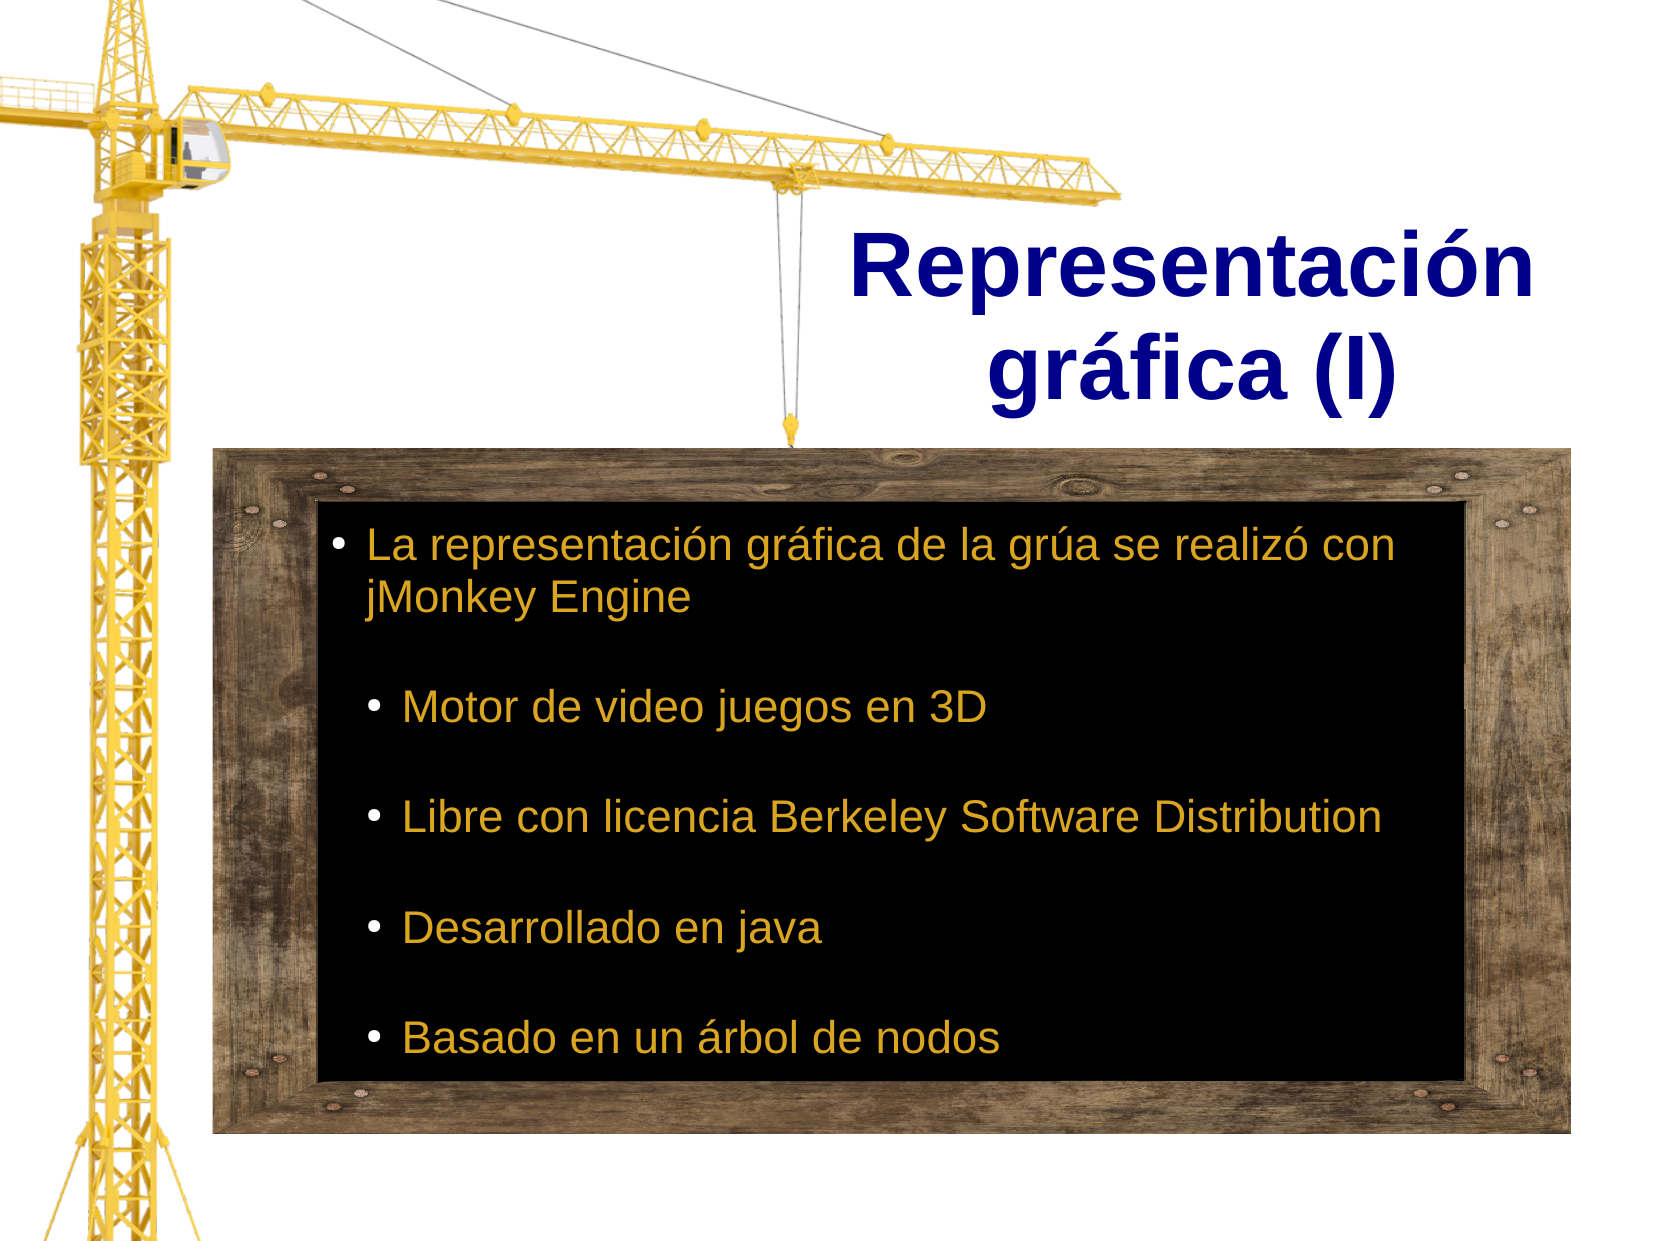

# Representación gráfica (I)
La representación gráfica de la grúa se realizó con jMonkey Engine
Motor de video juegos en 3D
Libre con licencia Berkeley Software Distribution
Desarrollado en java
Basado en un árbol de nodos